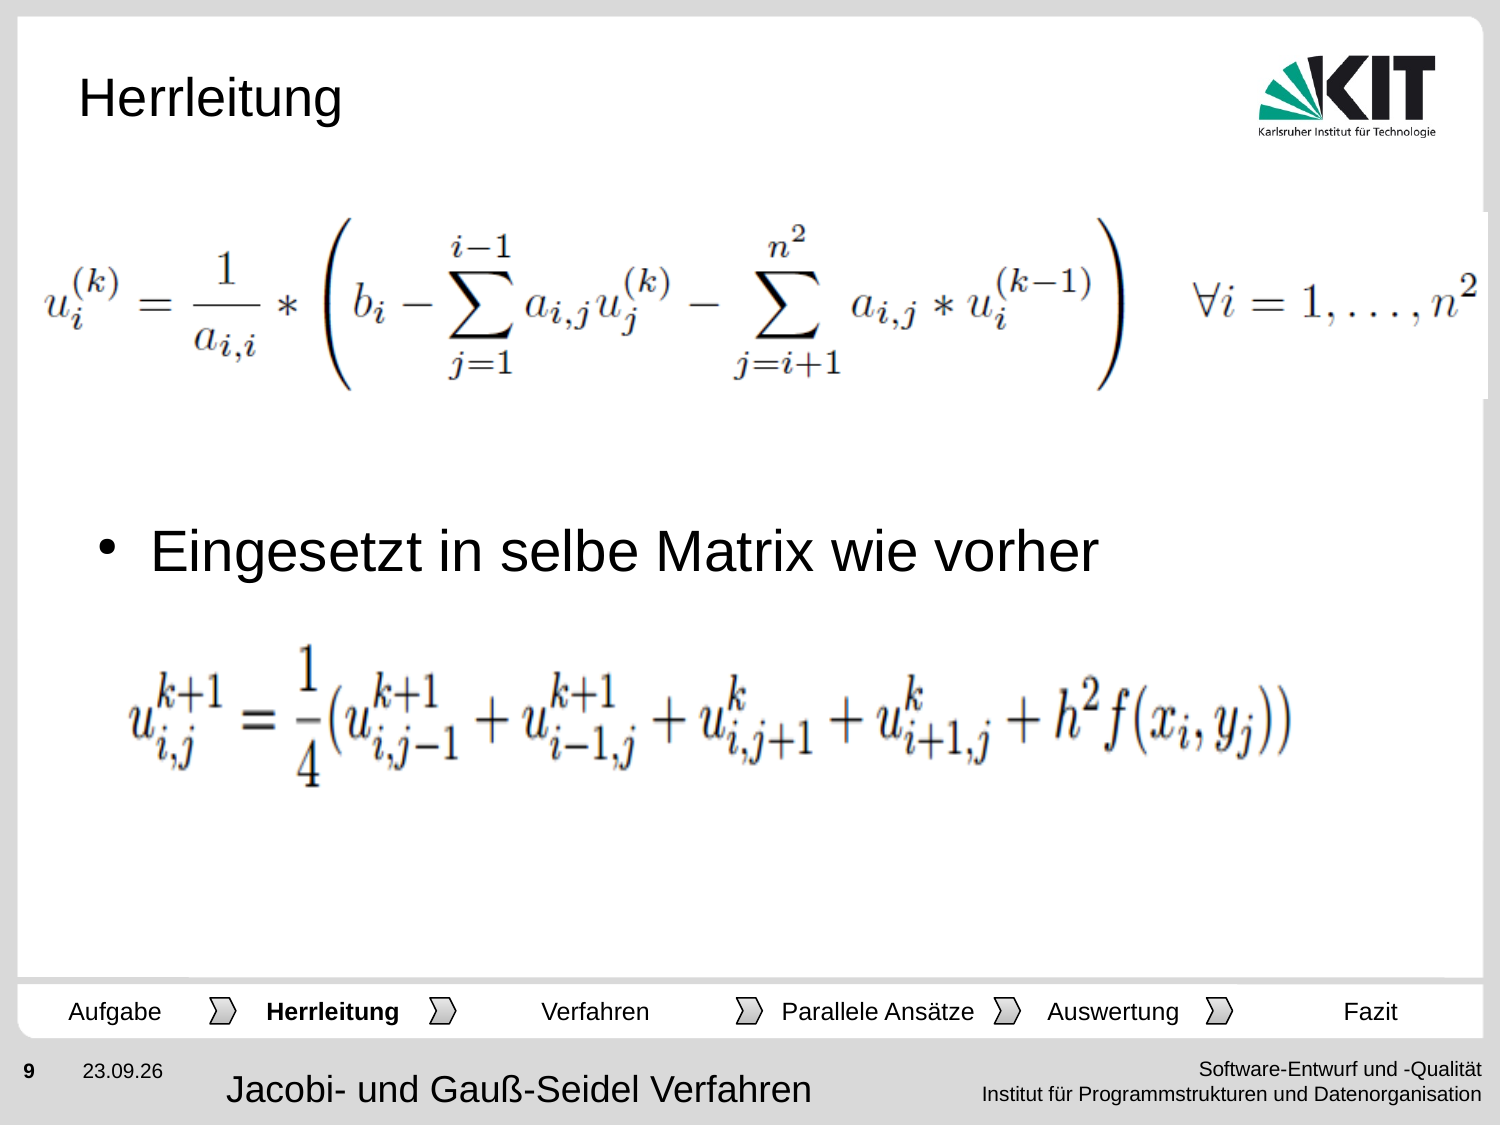

# Herrleitung
Eingesetzt in selbe Matrix wie vorher
Aufgabe
Herrleitung
Verfahren
Parallele Ansätze
Auswertung
Fazit
Jacobi- und Gauß-Seidel Verfahren